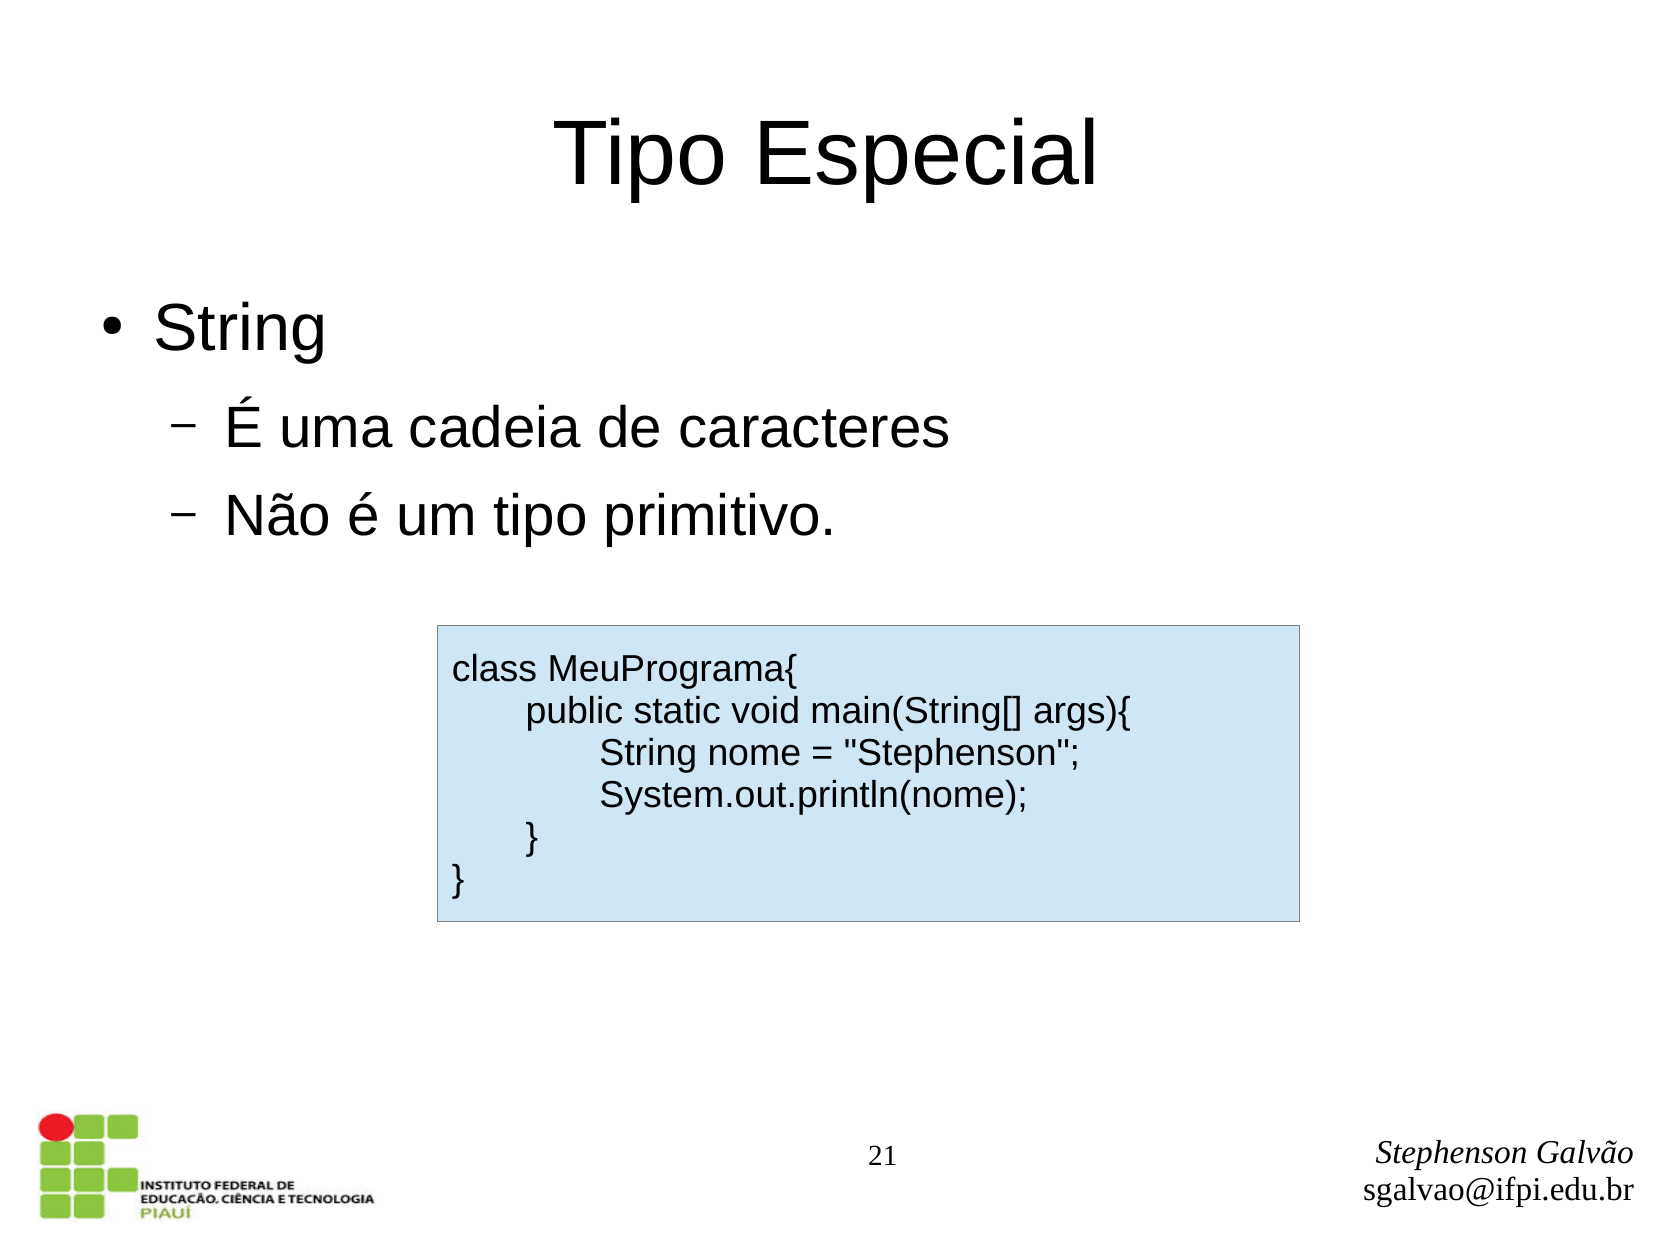

# Tipo Especial
String
É uma cadeia de caracteres
Não é um tipo primitivo.
class MeuPrograma{
	public static void main(String[] args){
		String nome = "Stephenson";
		System.out.println(nome);
	}
}
21